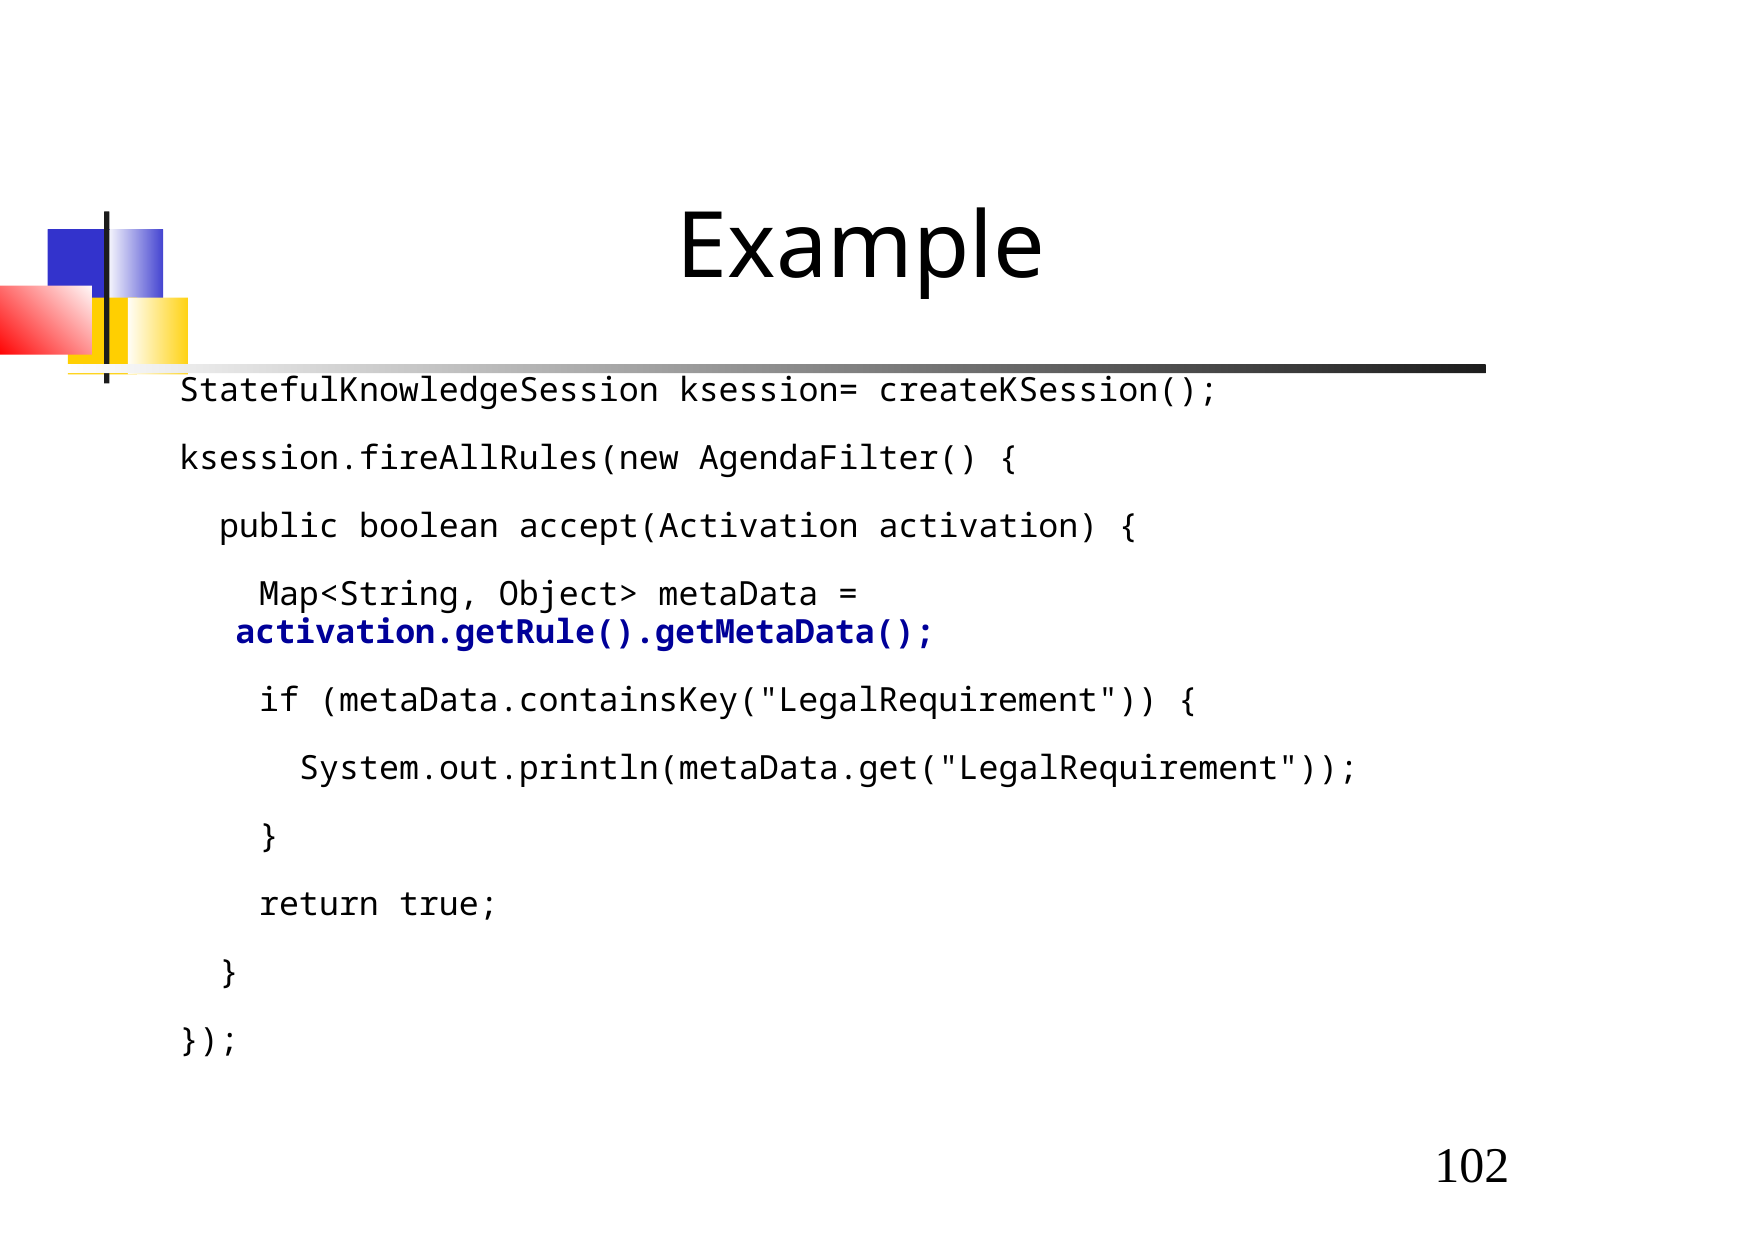

# Example
StatefulKnowledgeSession ksession= createKSession();
ksession.fireAllRules(new AgendaFilter() {
 public boolean accept(Activation activation) {
 Map<String, Object> metaData = activation.getRule().getMetaData();
 if (metaData.containsKey("LegalRequirement")) {
 System.out.println(metaData.get("LegalRequirement"));
 }
 return true;
 }
});